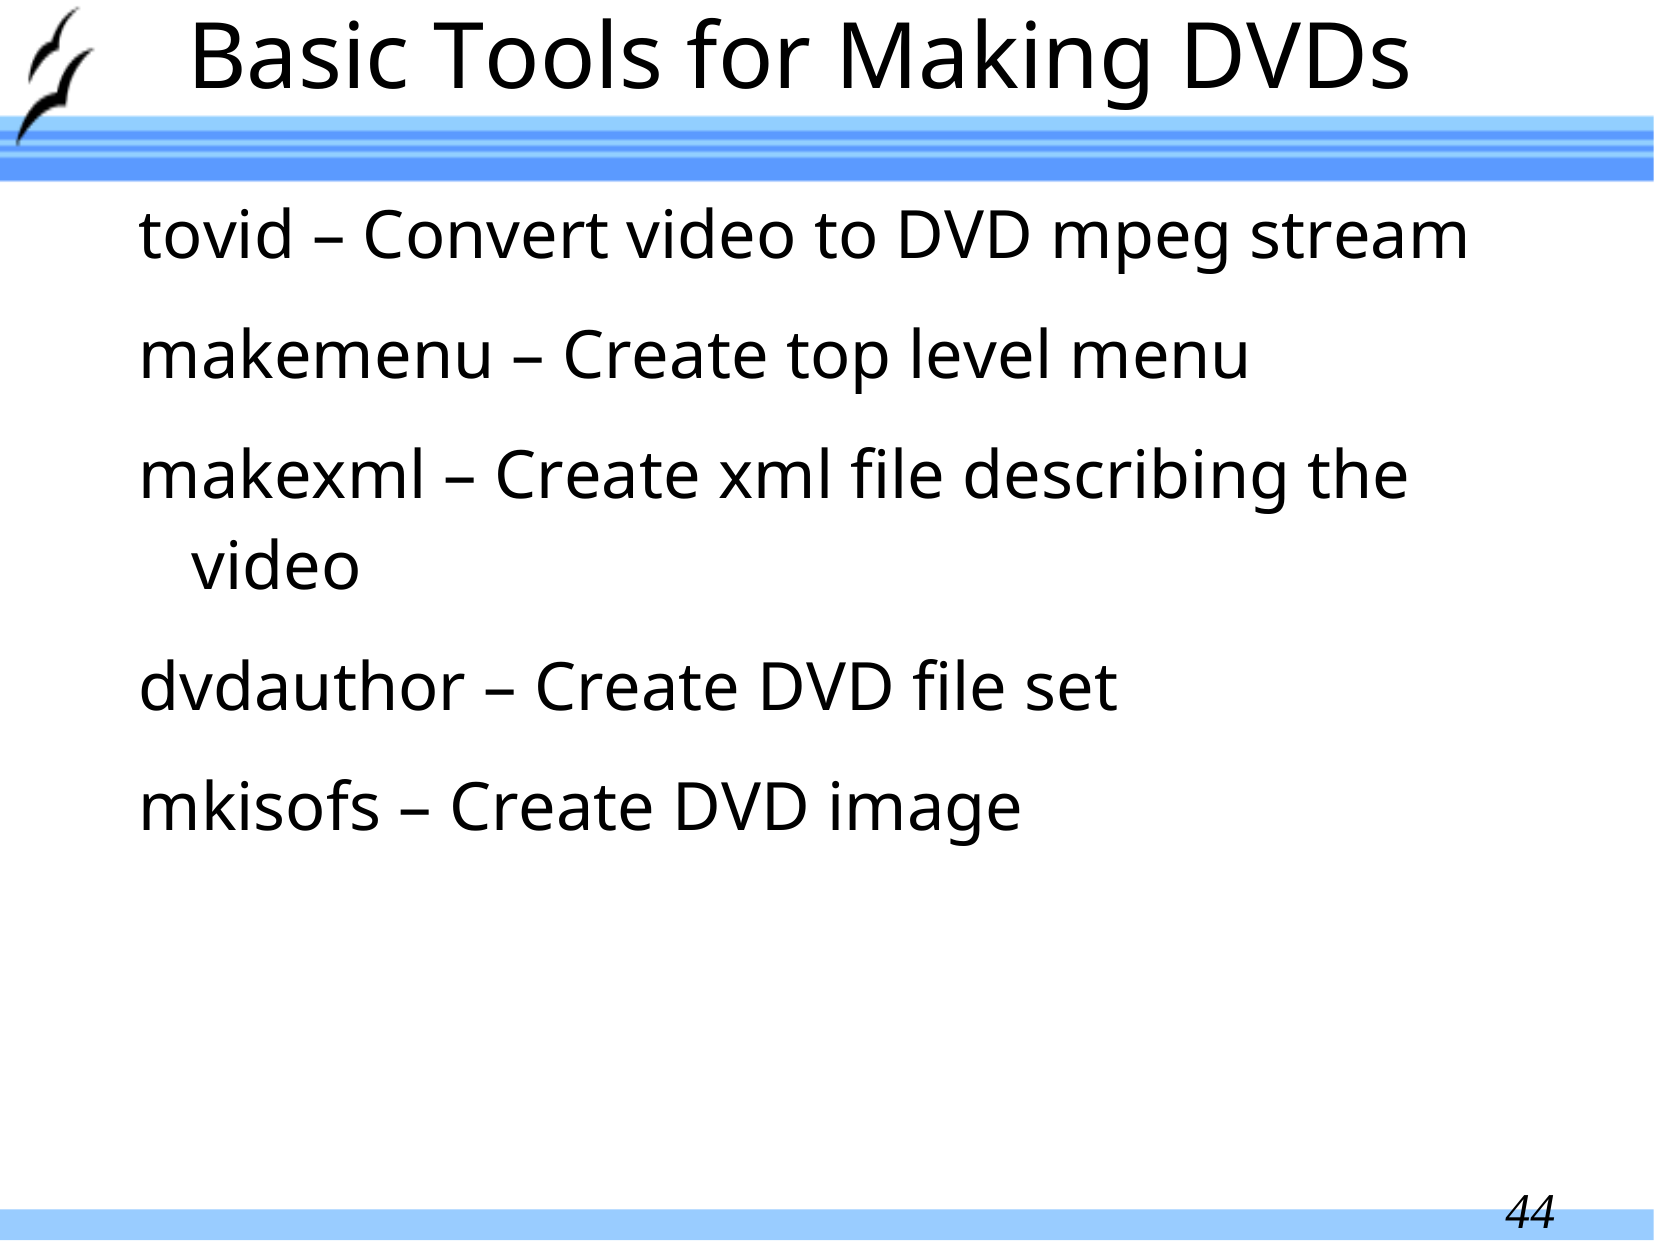

# Basic Tools for Making DVDs
tovid – Convert video to DVD mpeg stream
makemenu – Create top level menu
makexml – Create xml file describing the video
dvdauthor – Create DVD file set
mkisofs – Create DVD image